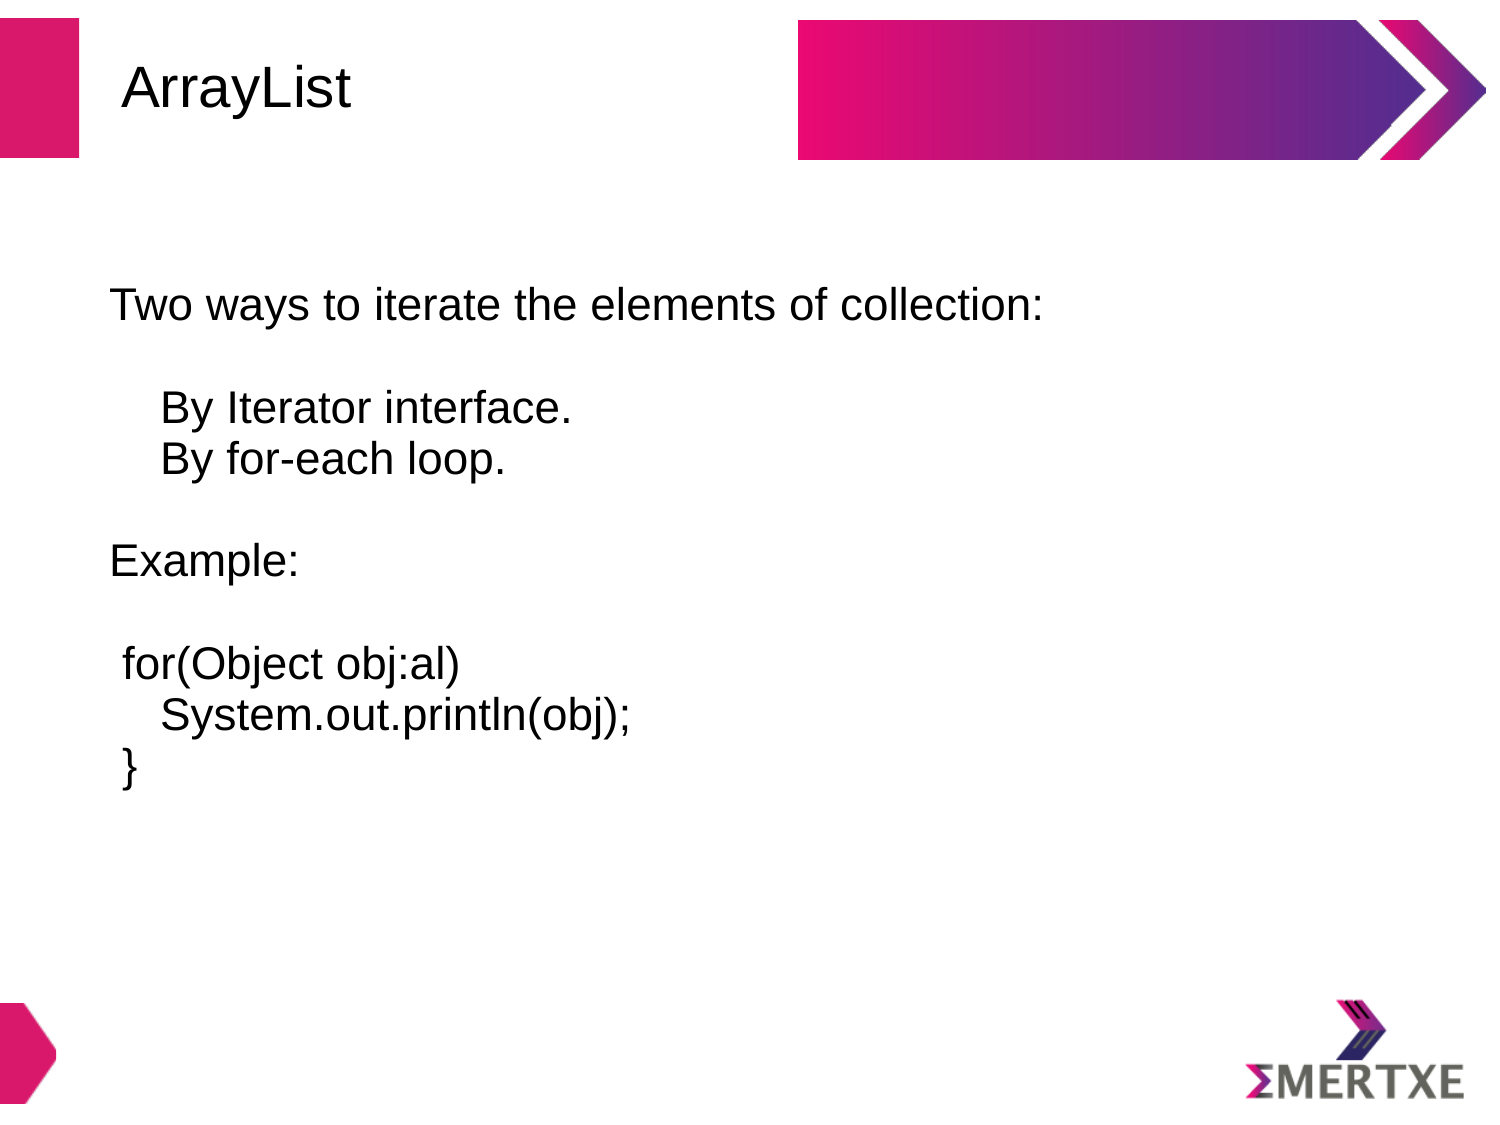

ArrayList
Two ways to iterate the elements of collection:
 By Iterator interface.
 By for-each loop.
Example:
 for(Object obj:al)
 System.out.println(obj);
 }